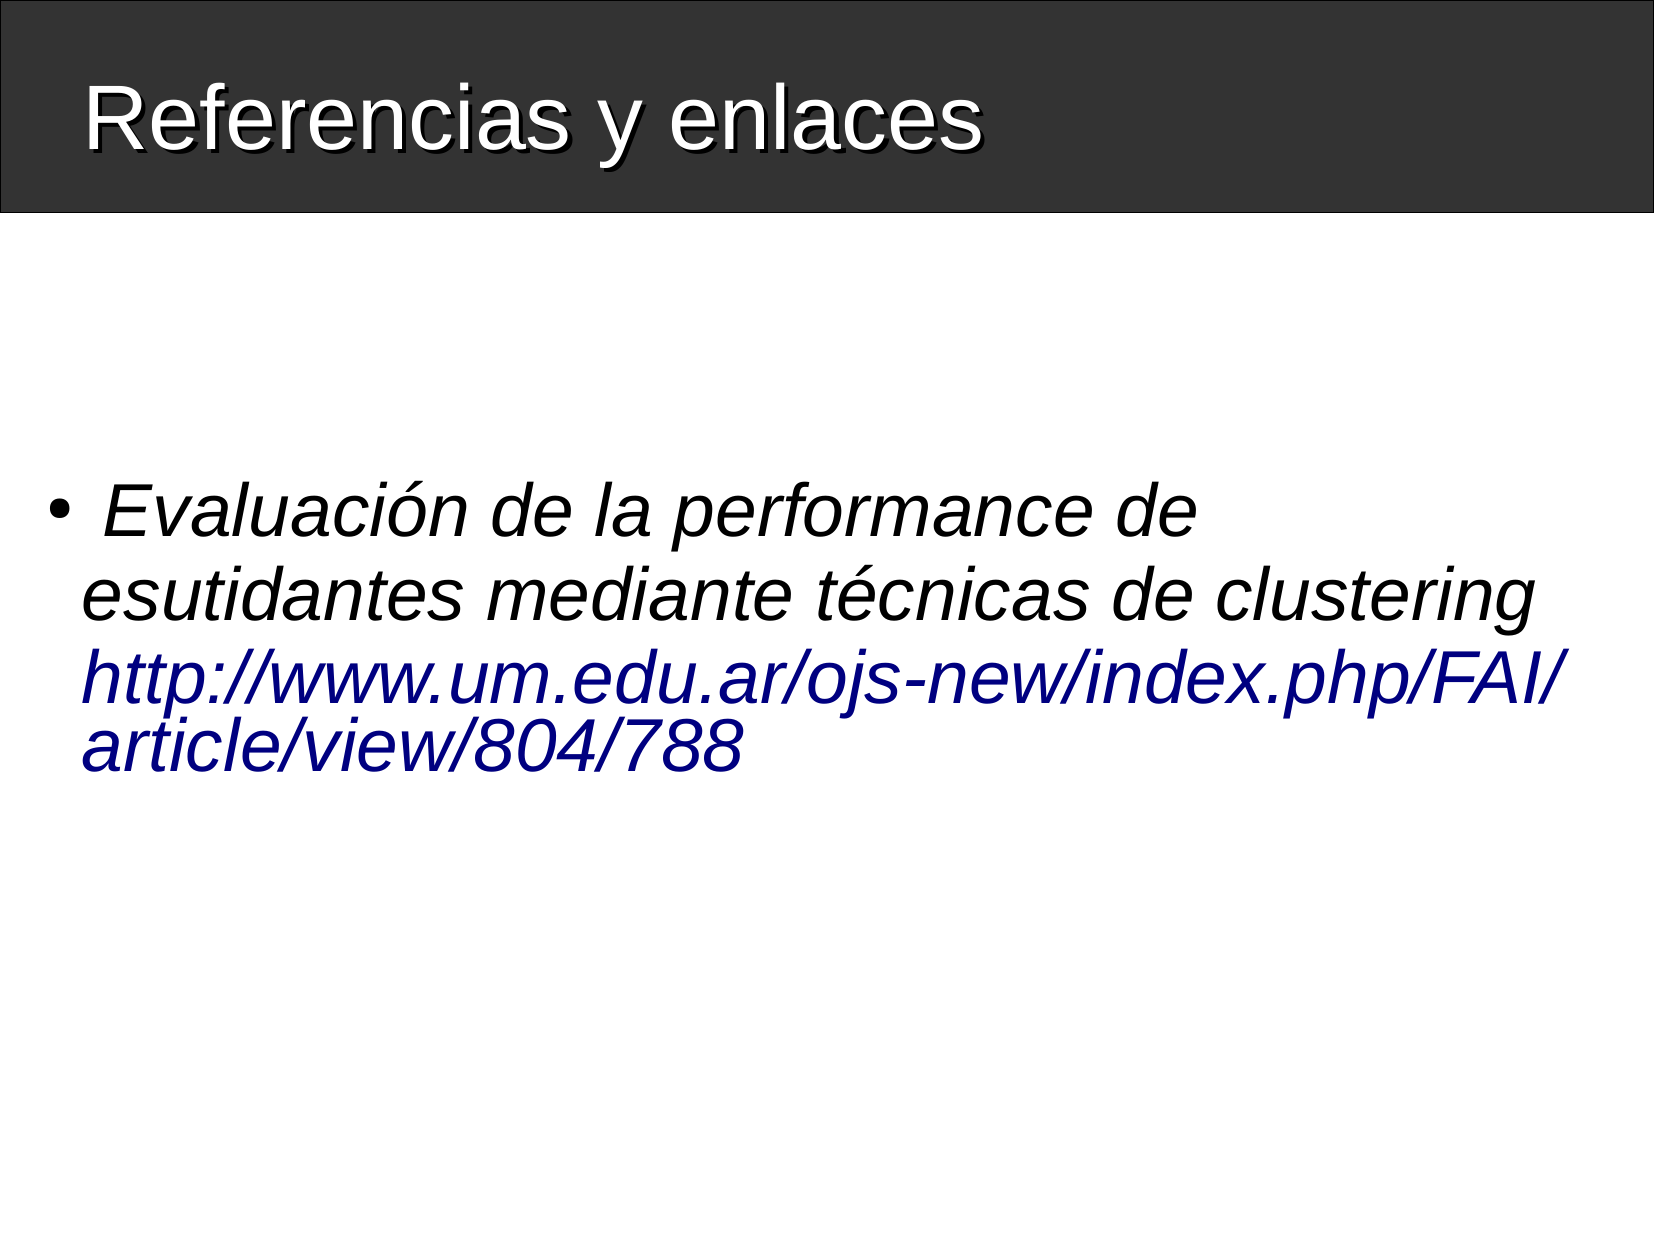

# Referencias y enlaces
 Evaluación de la performance de esutidantes mediante técnicas de clustering
http://www.um.edu.ar/ojs-new/index.php/FAI/article/view/804/788